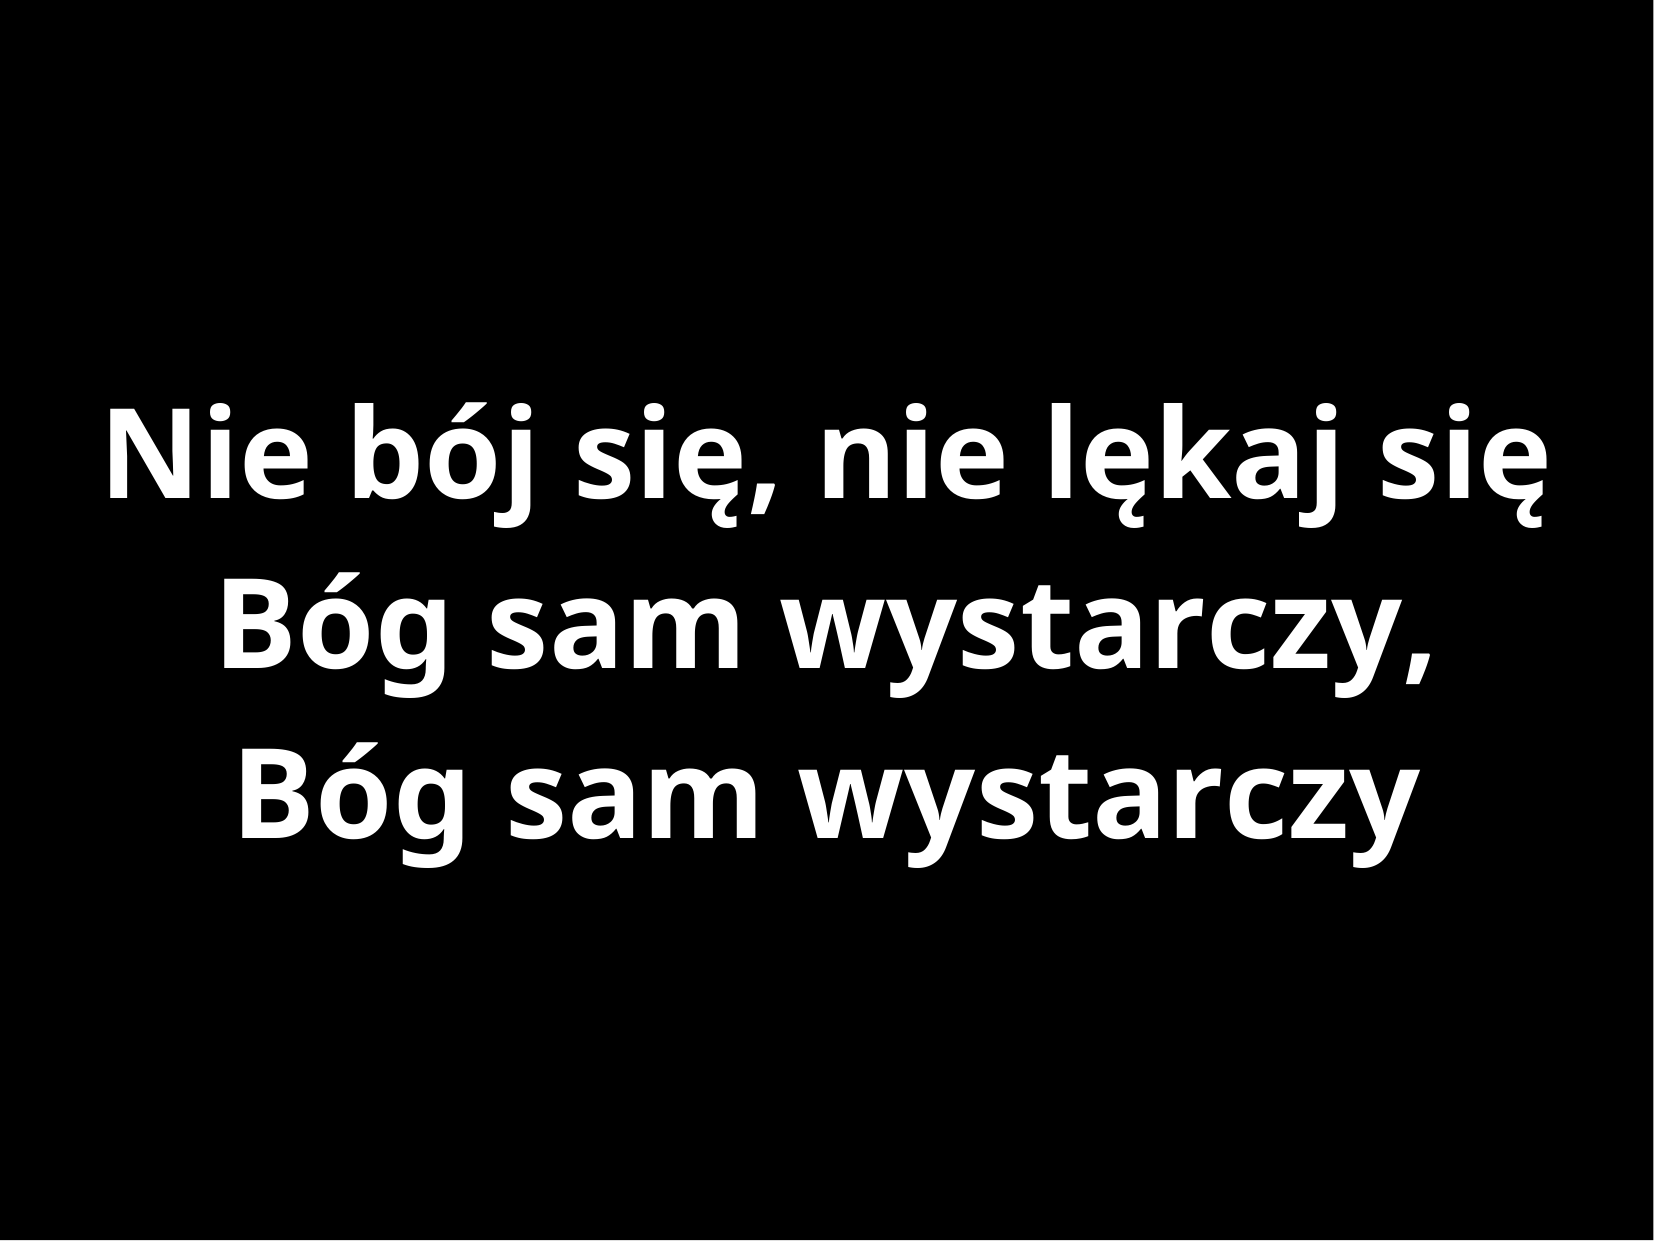

# Nie bój się, nie lękaj się Bóg sam wystarczy, Bóg sam wystarczy